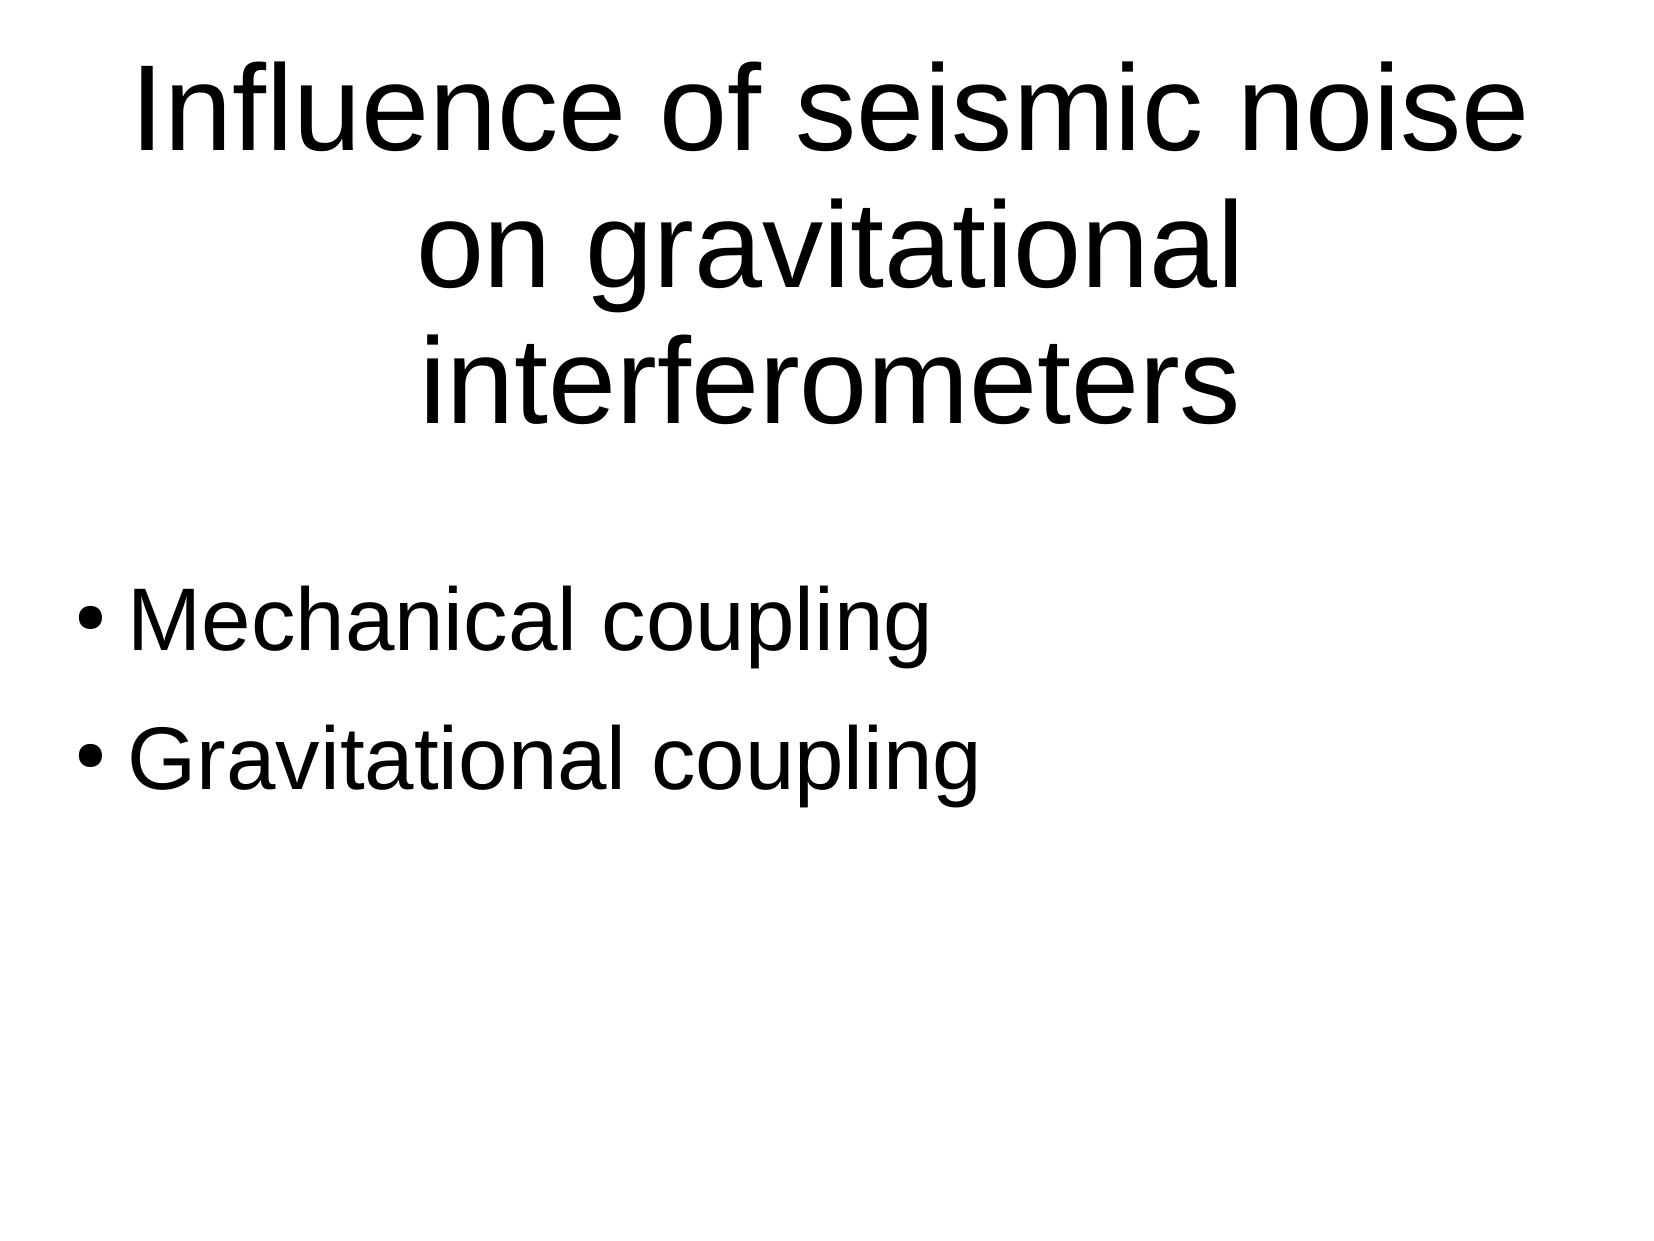

# Influence of seismic noise on gravitational interferometers
Mechanical coupling
Gravitational coupling